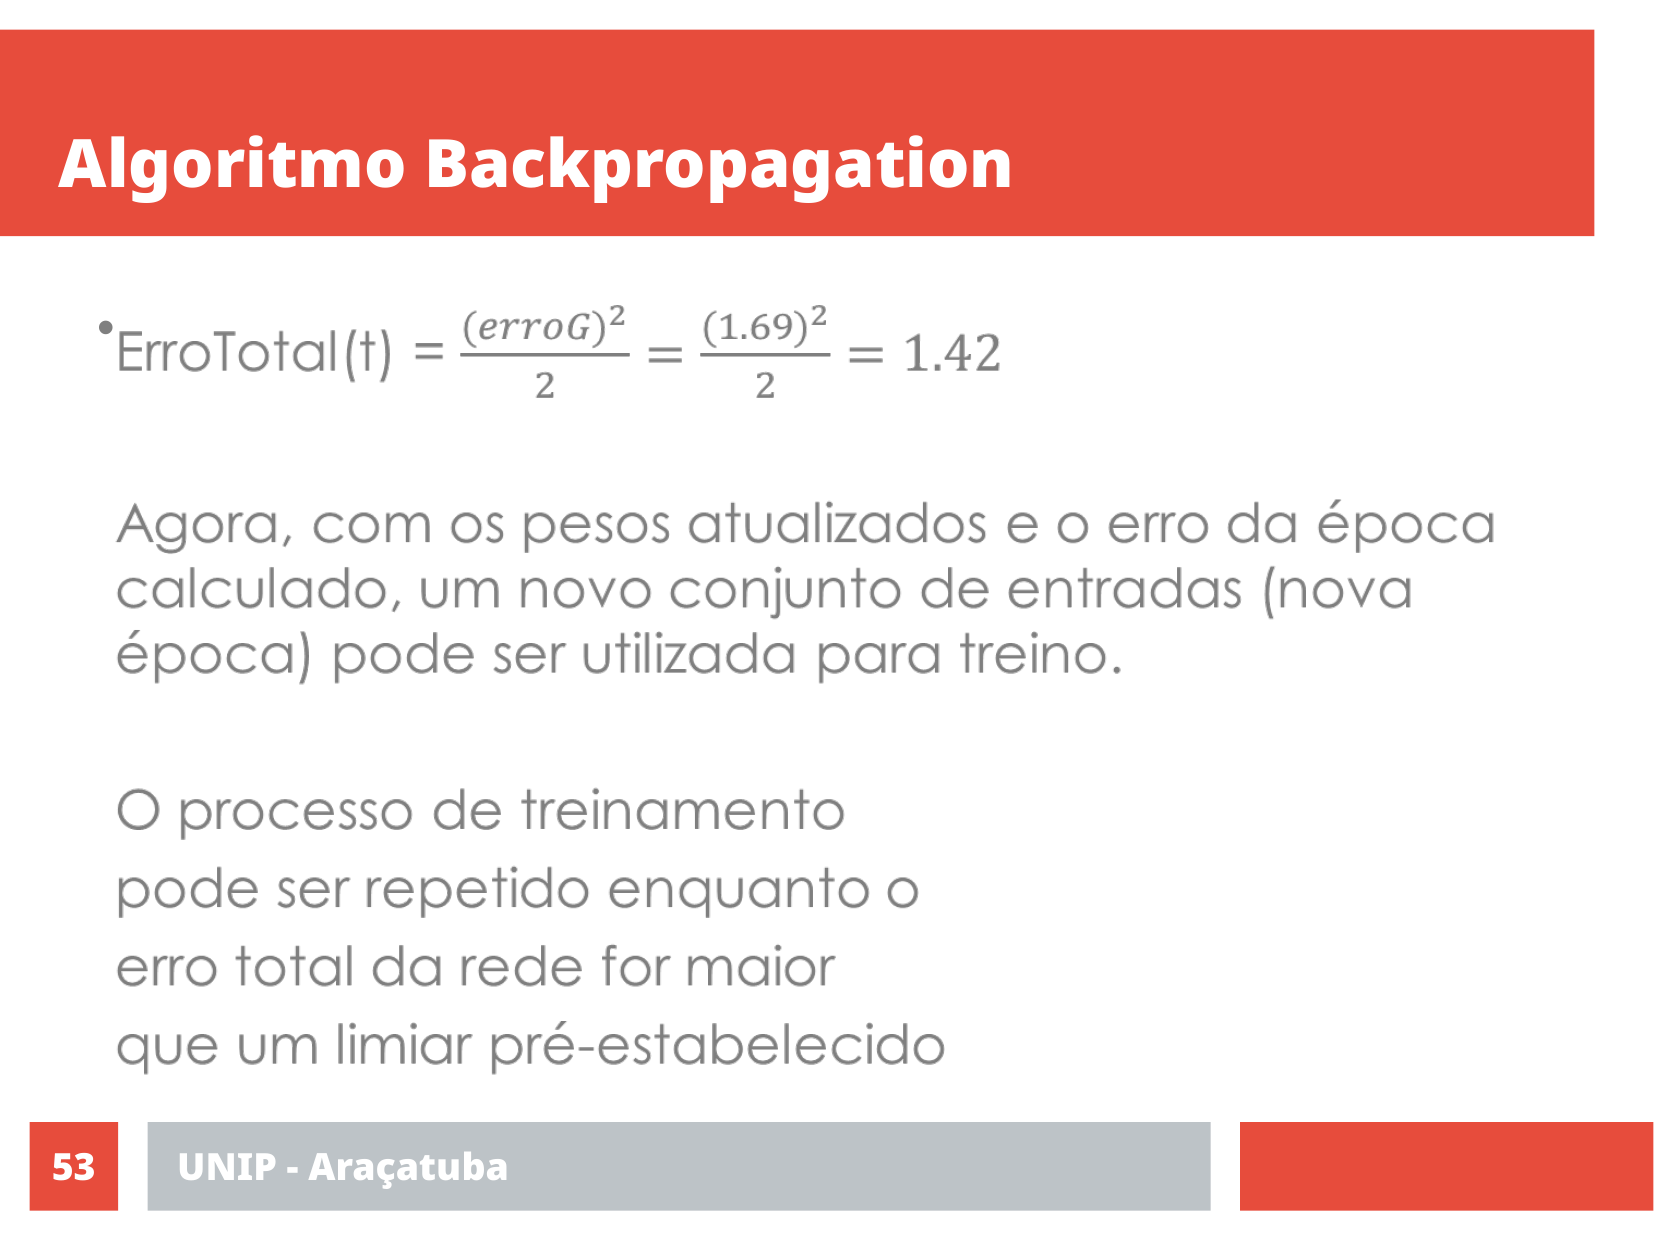

#
Algoritmo Backpropagation
53
UNIP - Araçatuba